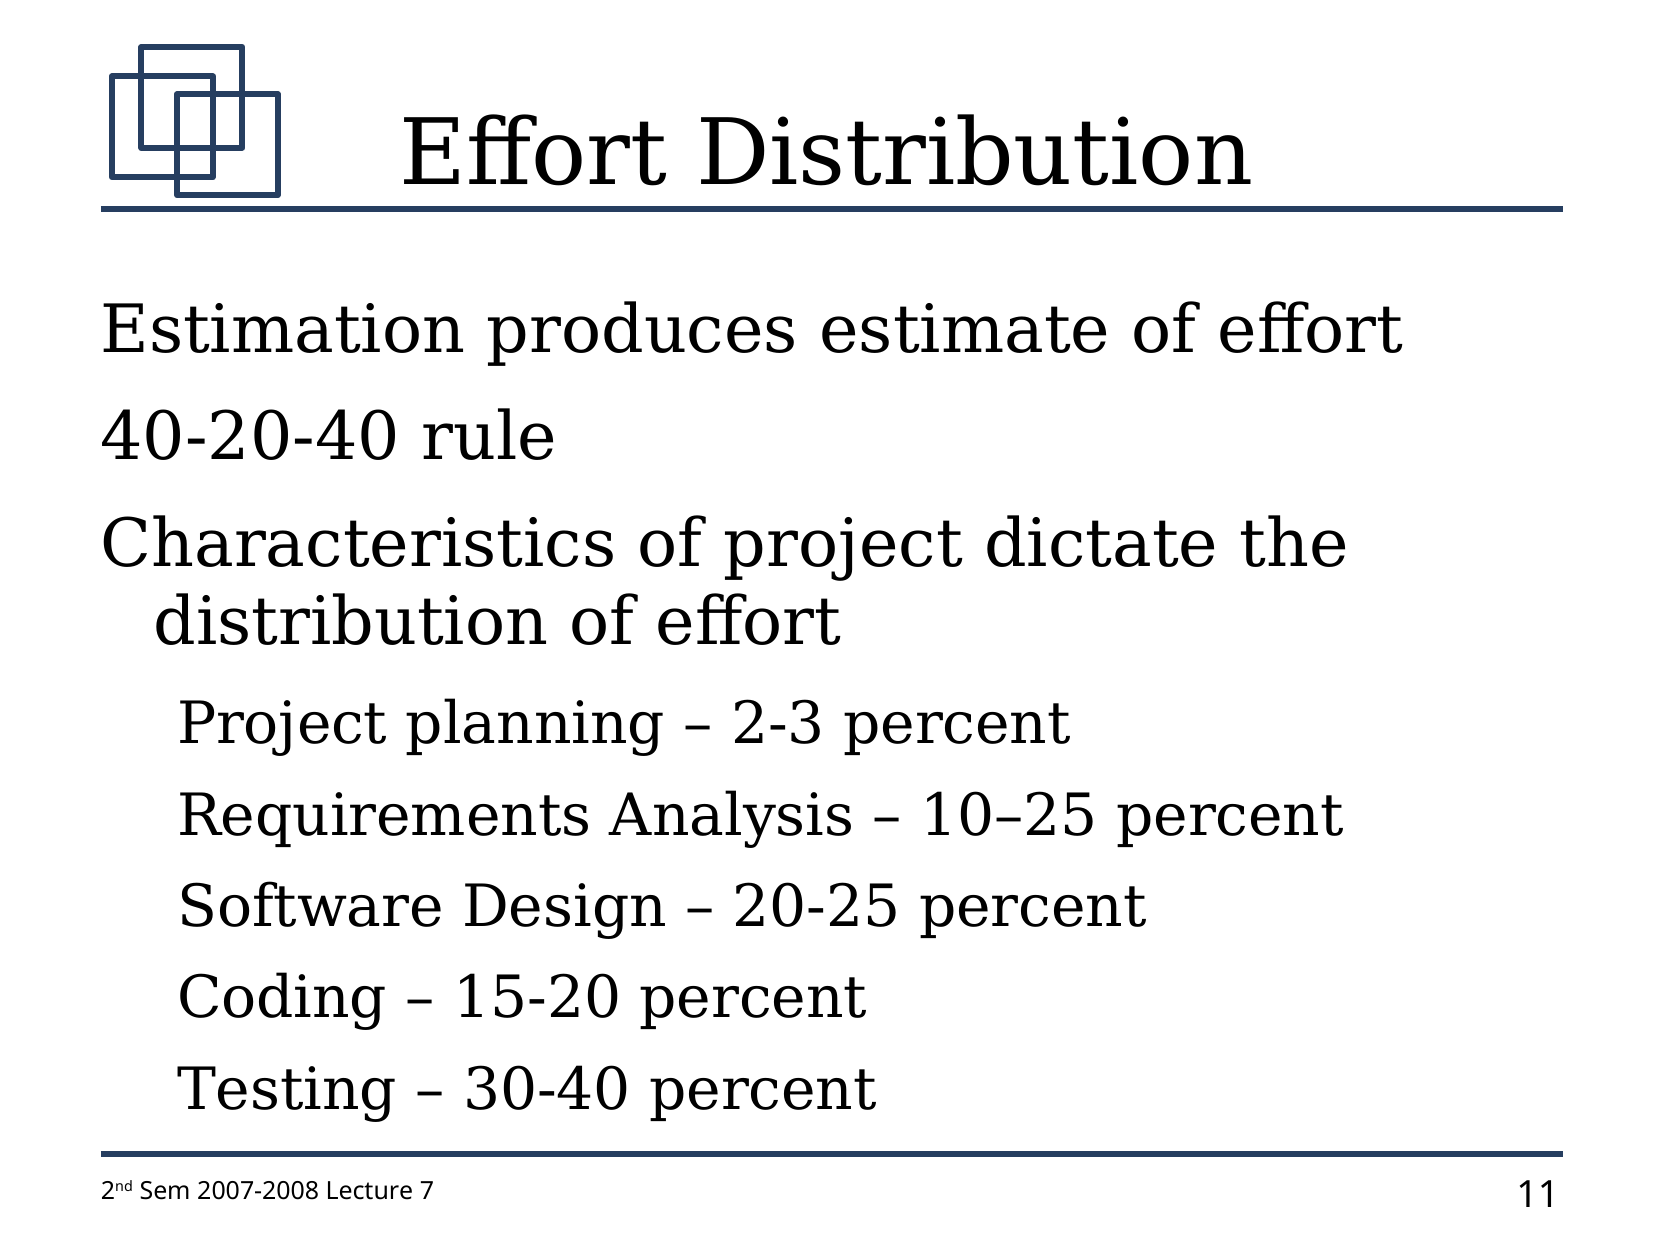

# Effort Distribution
Estimation produces estimate of effort
40-20-40 rule
Characteristics of project dictate the distribution of effort
Project planning – 2-3 percent
Requirements Analysis – 10–25 percent
Software Design – 20-25 percent
Coding – 15-20 percent
Testing – 30-40 percent